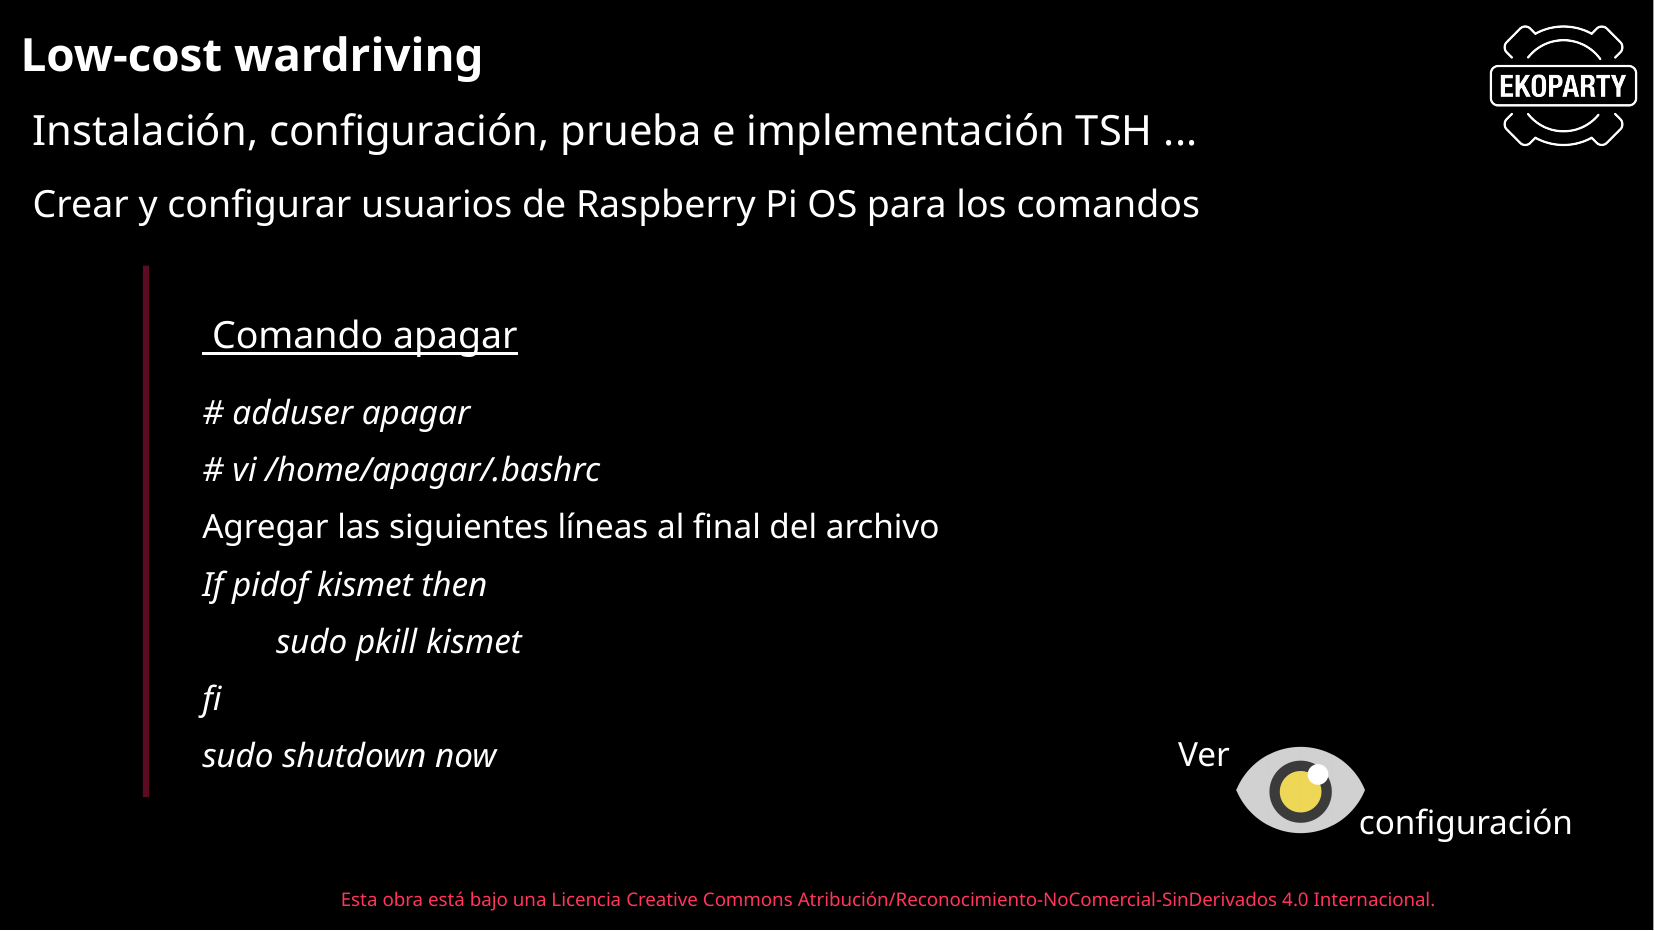

Low-cost wardriving
Instalación, configuración, prueba e implementación TSH ...
Crear y configurar usuarios de Raspberry Pi OS para los comandos
 Comando apagar
# adduser apagar
# vi /home/apagar/.bashrc
Agregar las siguientes líneas al final del archivo
If pidof kismet then
	sudo pkill kismet
fi
sudo shutdown now
Ver
configuración
Esta obra está bajo una Licencia Creative Commons Atribución/Reconocimiento-NoComercial-SinDerivados 4.0 Internacional.